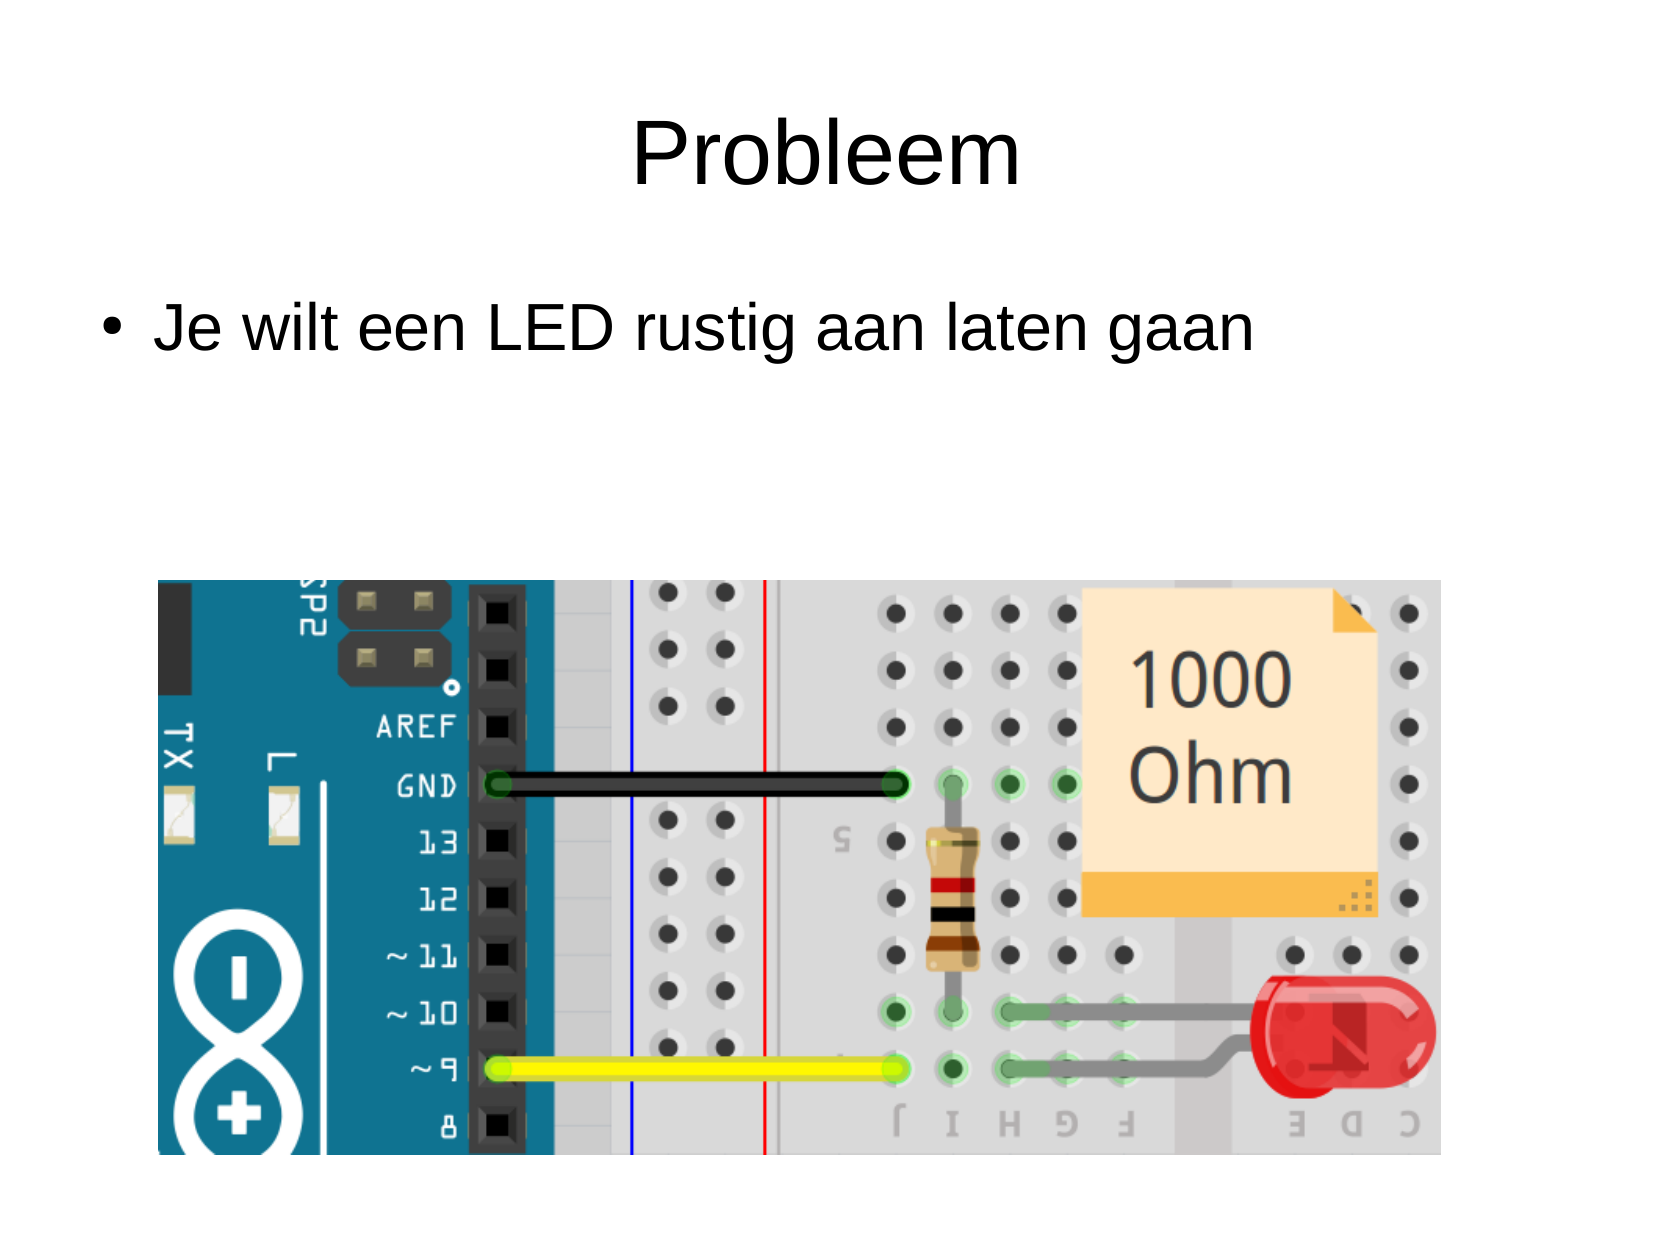

# Probleem
Je wilt een LED rustig aan laten gaan